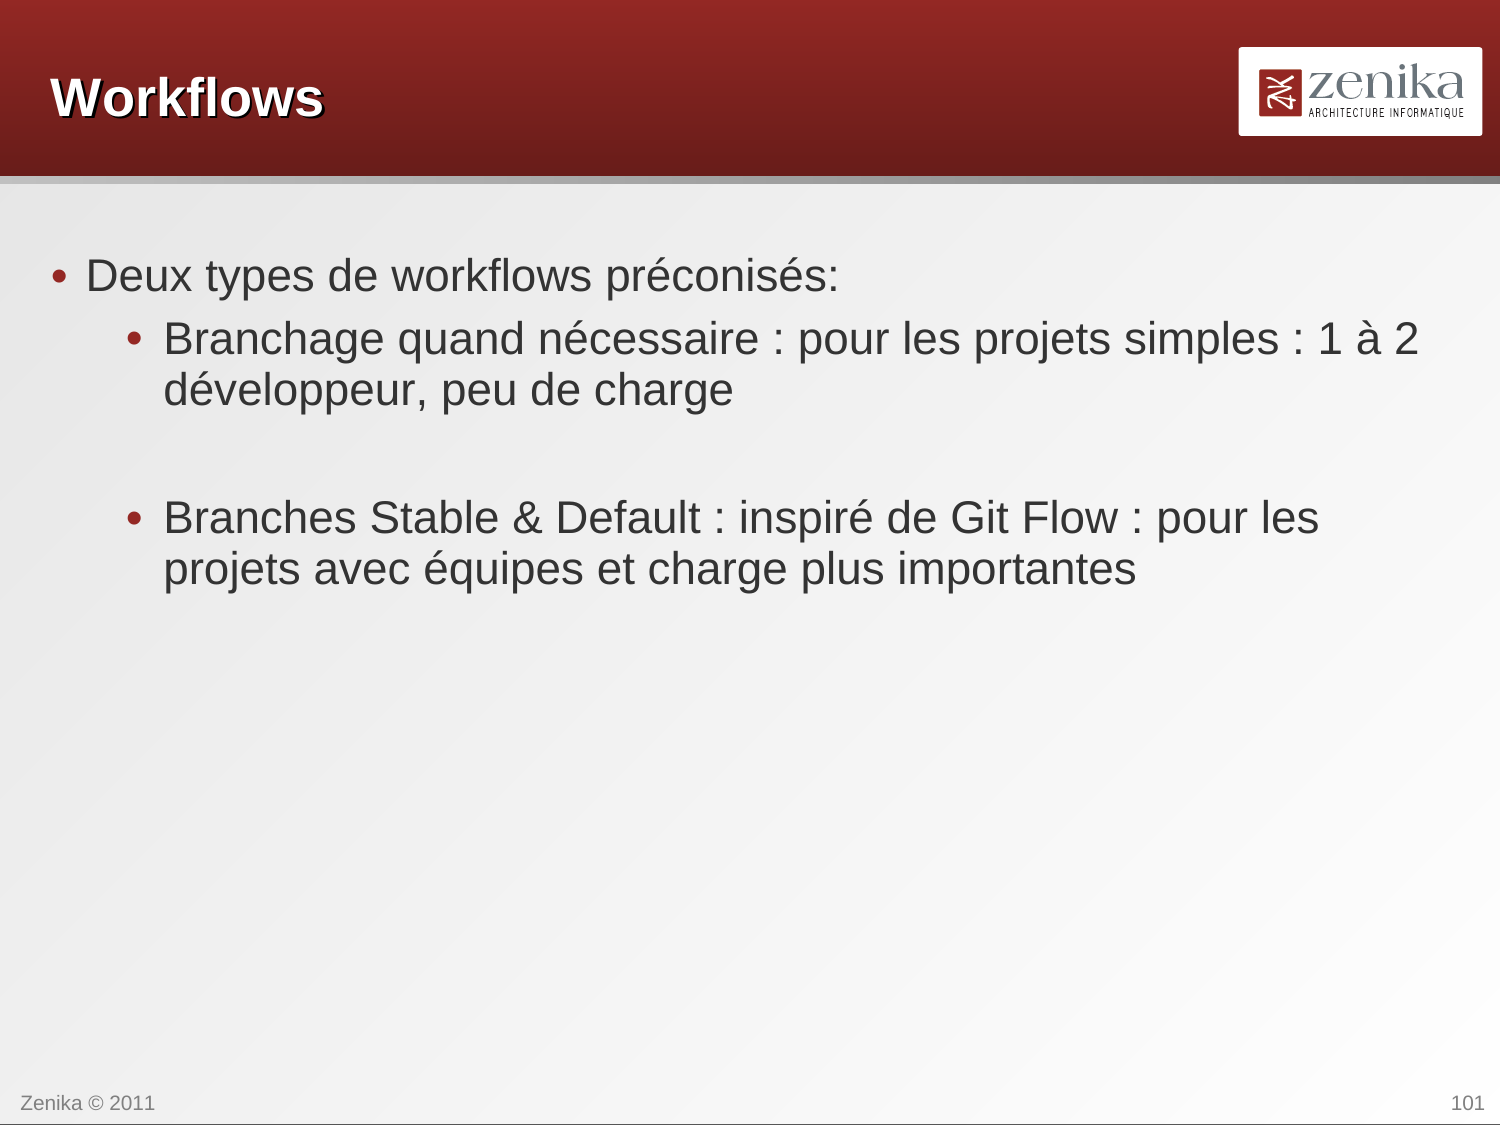

# Workflows
Deux types de workflows préconisés:
Branchage quand nécessaire : pour les projets simples : 1 à 2 développeur, peu de charge
Branches Stable & Default : inspiré de Git Flow : pour les projets avec équipes et charge plus importantes